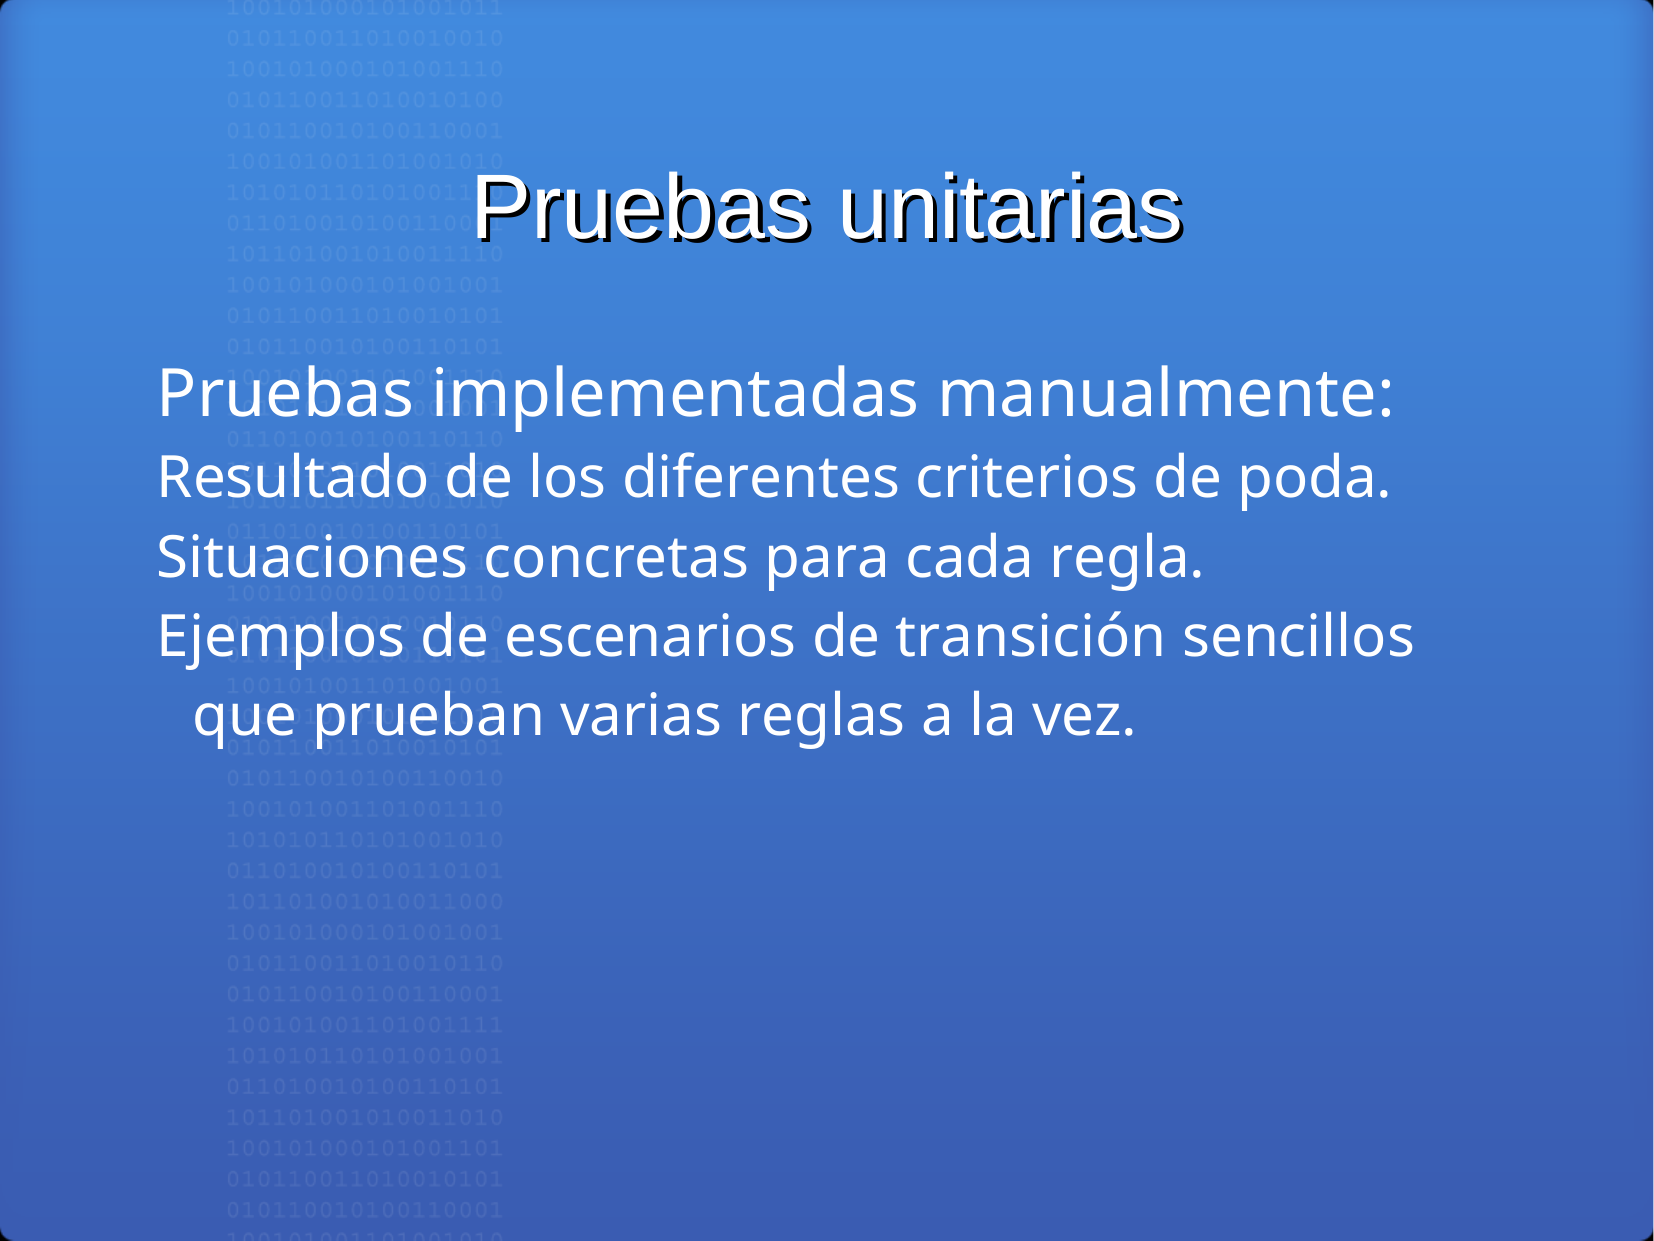

# Pruebas unitarias
Pruebas implementadas manualmente:
Resultado de los diferentes criterios de poda.
Situaciones concretas para cada regla.
Ejemplos de escenarios de transición sencillos que prueban varias reglas a la vez.